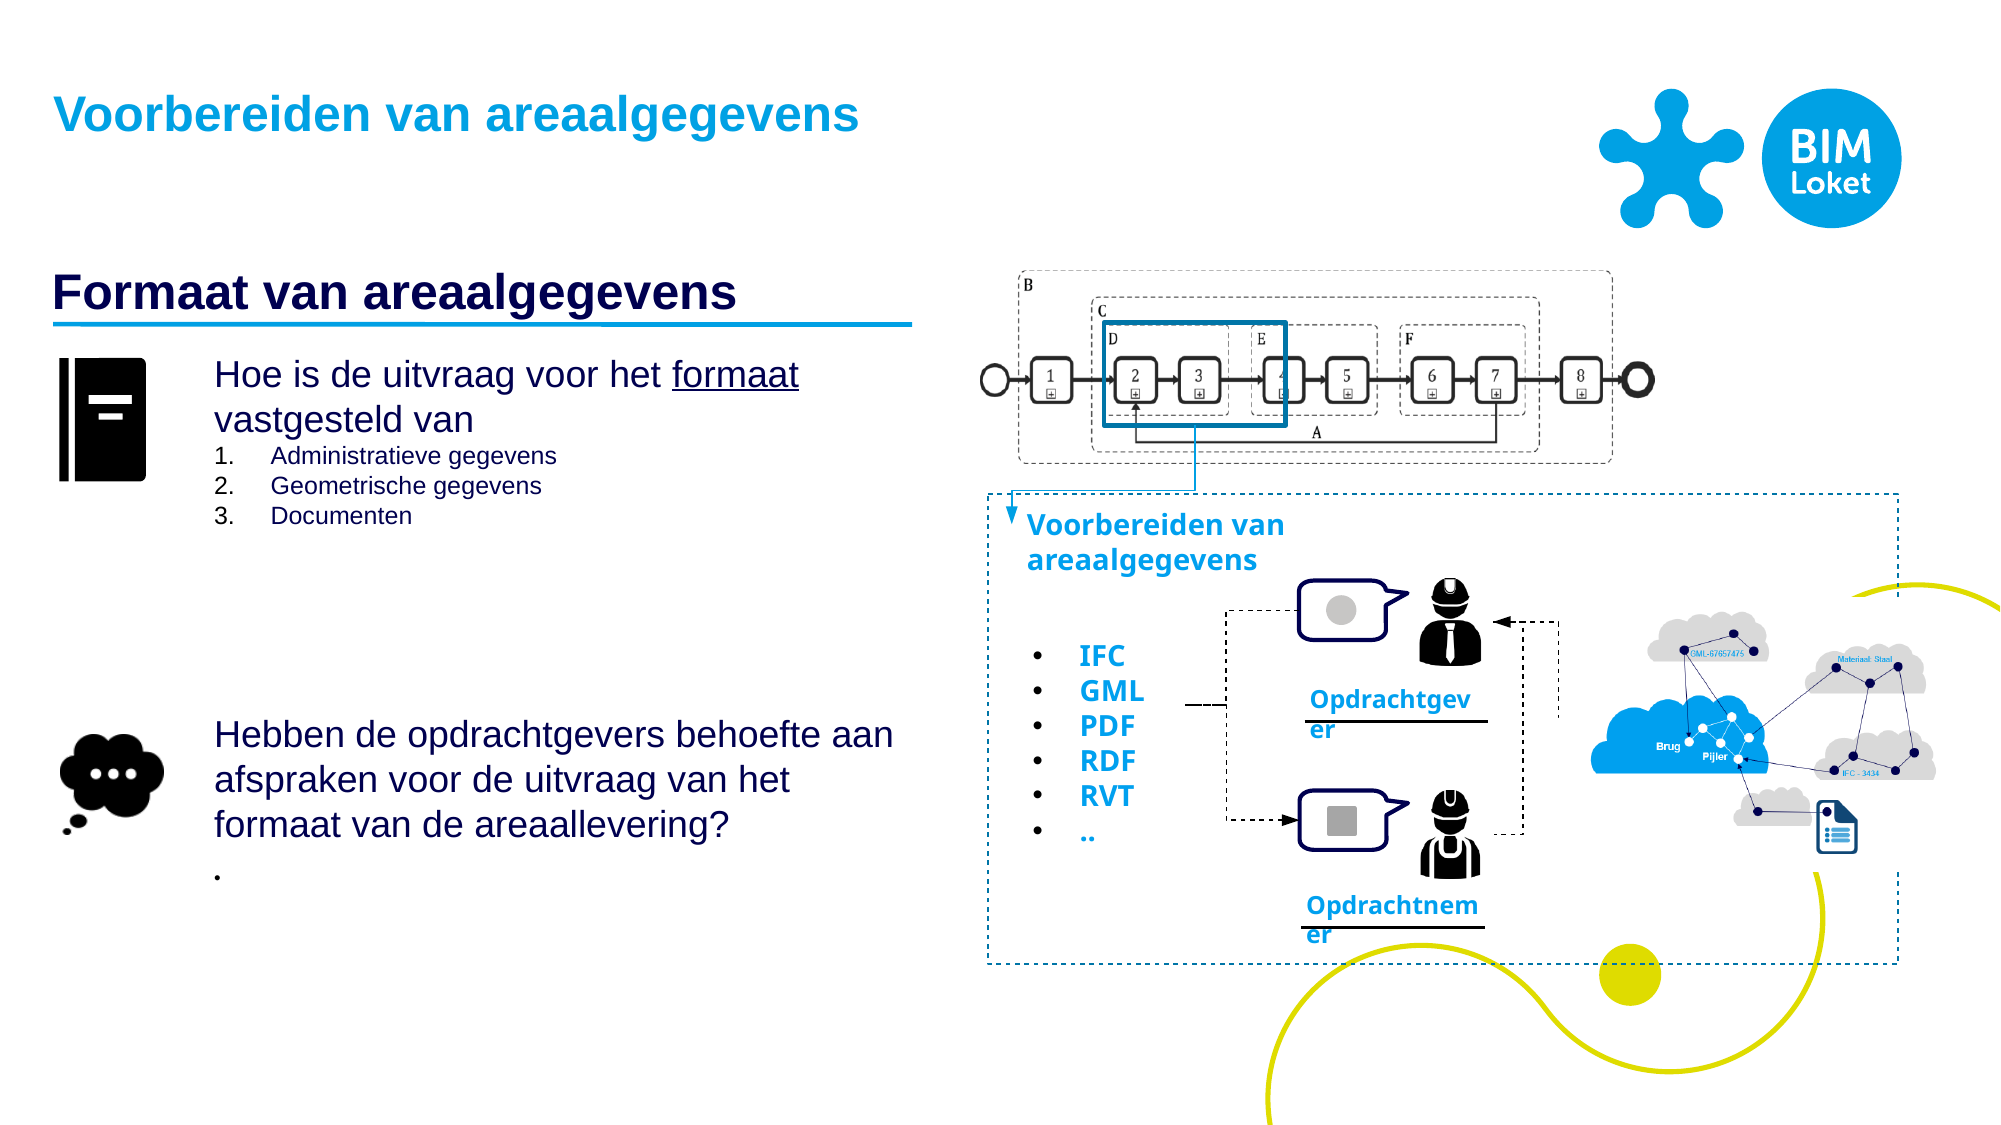

# Voorbereiden van areaalgegevens
Formaat van areaalgegevens
Hoe is de uitvraag voor het formaat vastgesteld van
Administratieve gegevens
Geometrische gegevens
Documenten
Hebben de opdrachtgevers behoefte aan afspraken voor de uitvraag van het formaat van de areaallevering?
Voorbereiden van areaalgegevens
IFC
GML
PDF
RDF
RVT
..
Opdrachtgever
Opdrachtnemer